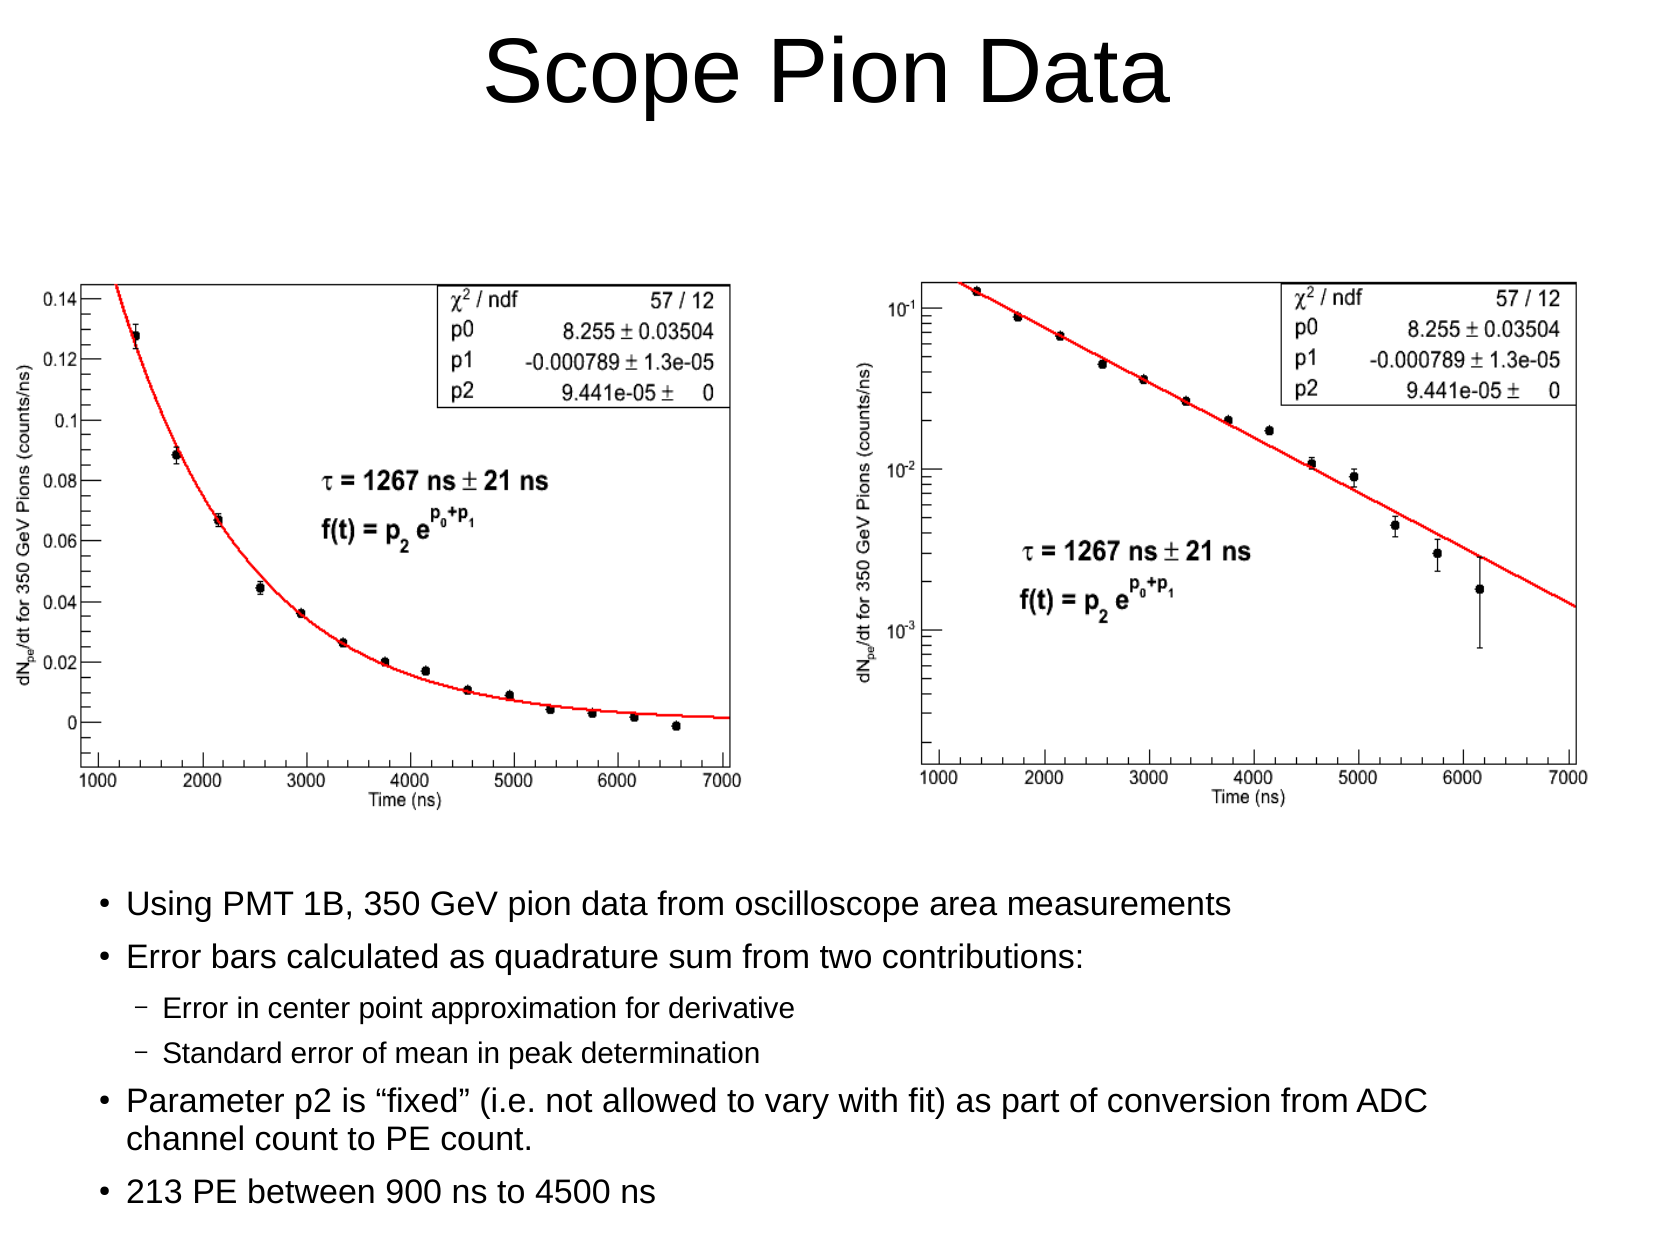

# Scope Pion Data
Using PMT 1B, 350 GeV pion data from oscilloscope area measurements
Error bars calculated as quadrature sum from two contributions:
Error in center point approximation for derivative
Standard error of mean in peak determination
Parameter p2 is “fixed” (i.e. not allowed to vary with fit) as part of conversion from ADC channel count to PE count.
213 PE between 900 ns to 4500 ns